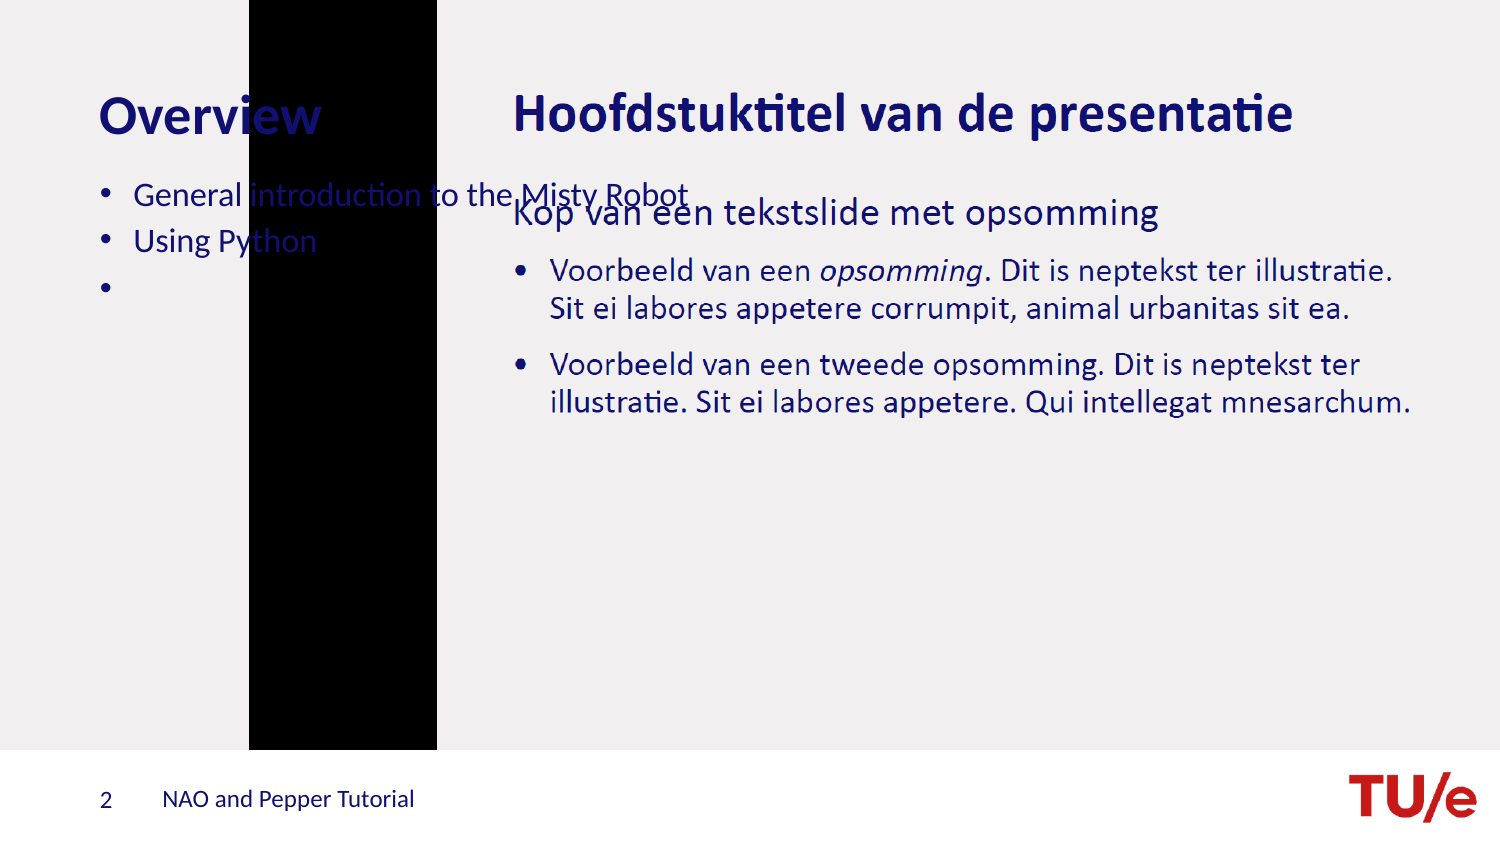

# Overview
General introduction to the Misty Robot
Using Python
NAO and Pepper Tutorial